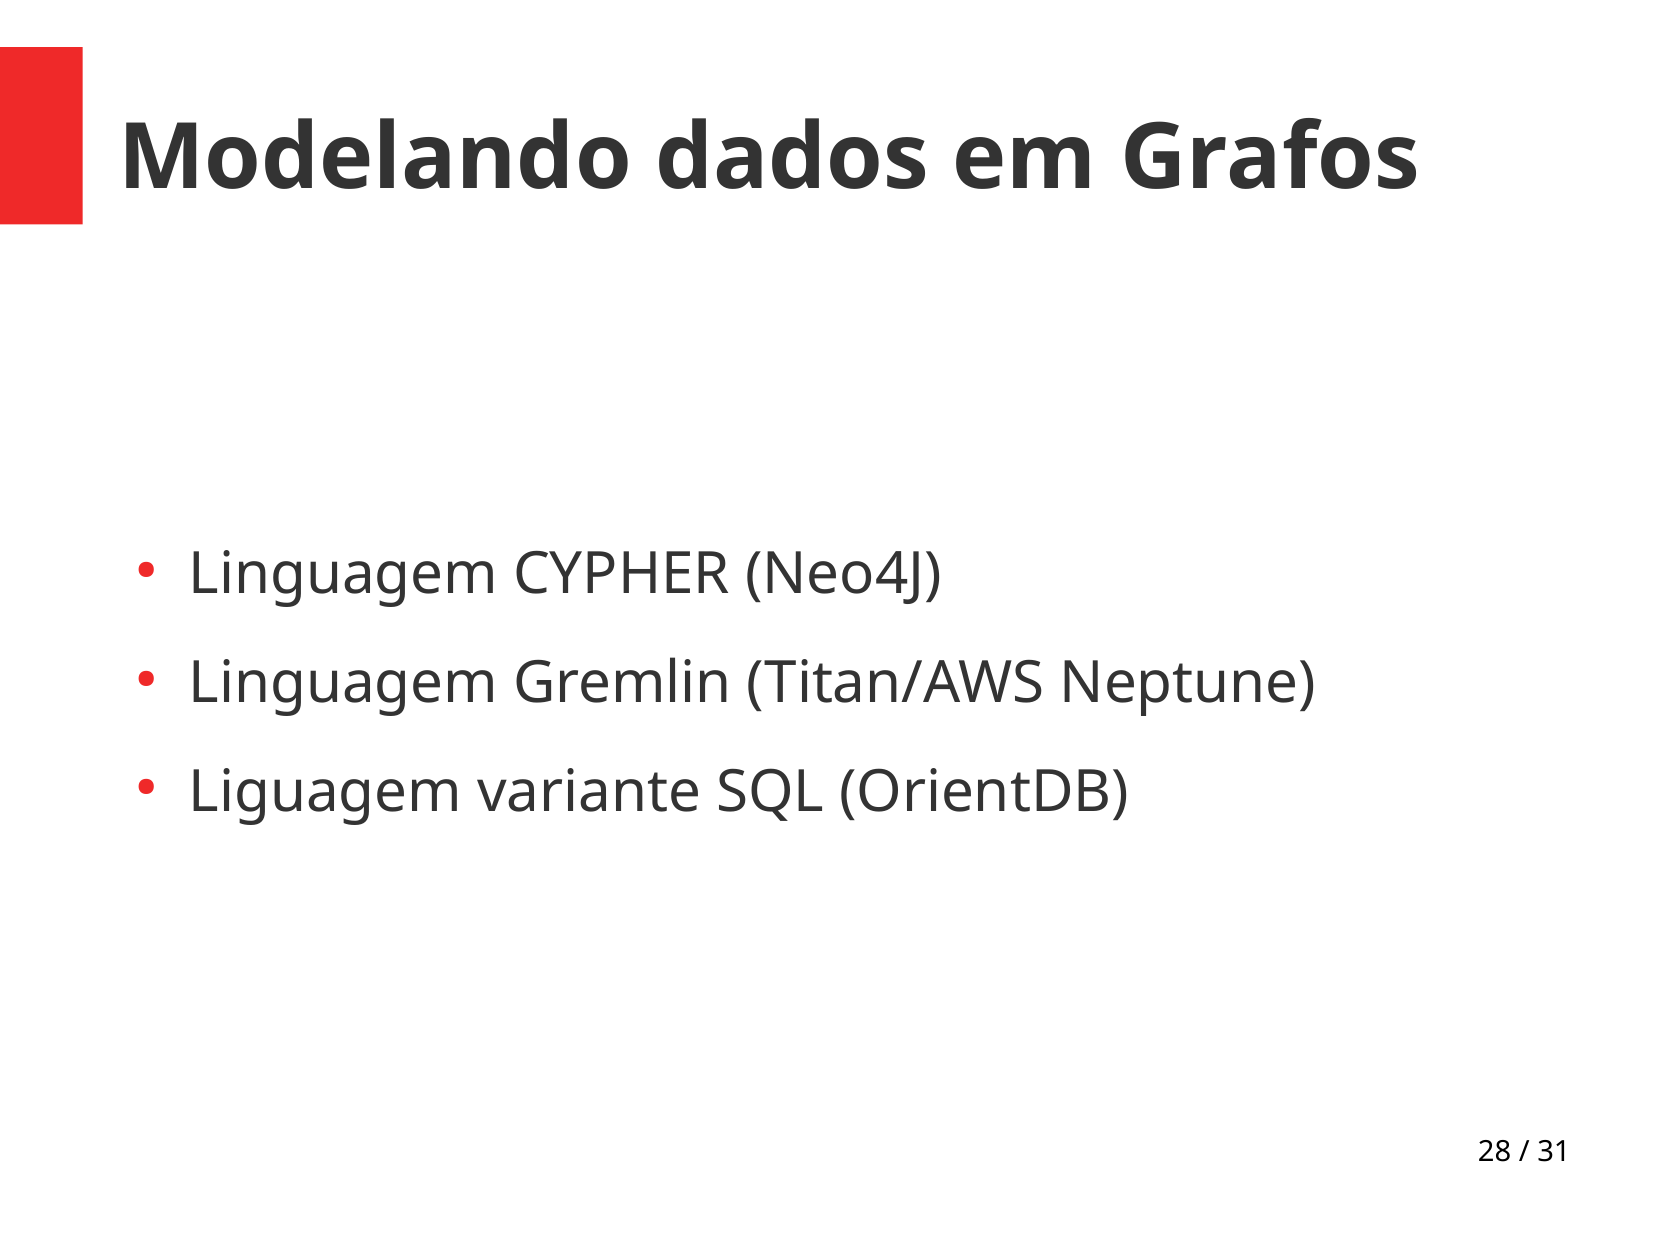

# Modelando dados em Grafos
Linguagem CYPHER (Neo4J)
Linguagem Gremlin (Titan/AWS Neptune)
Liguagem variante SQL (OrientDB)
28